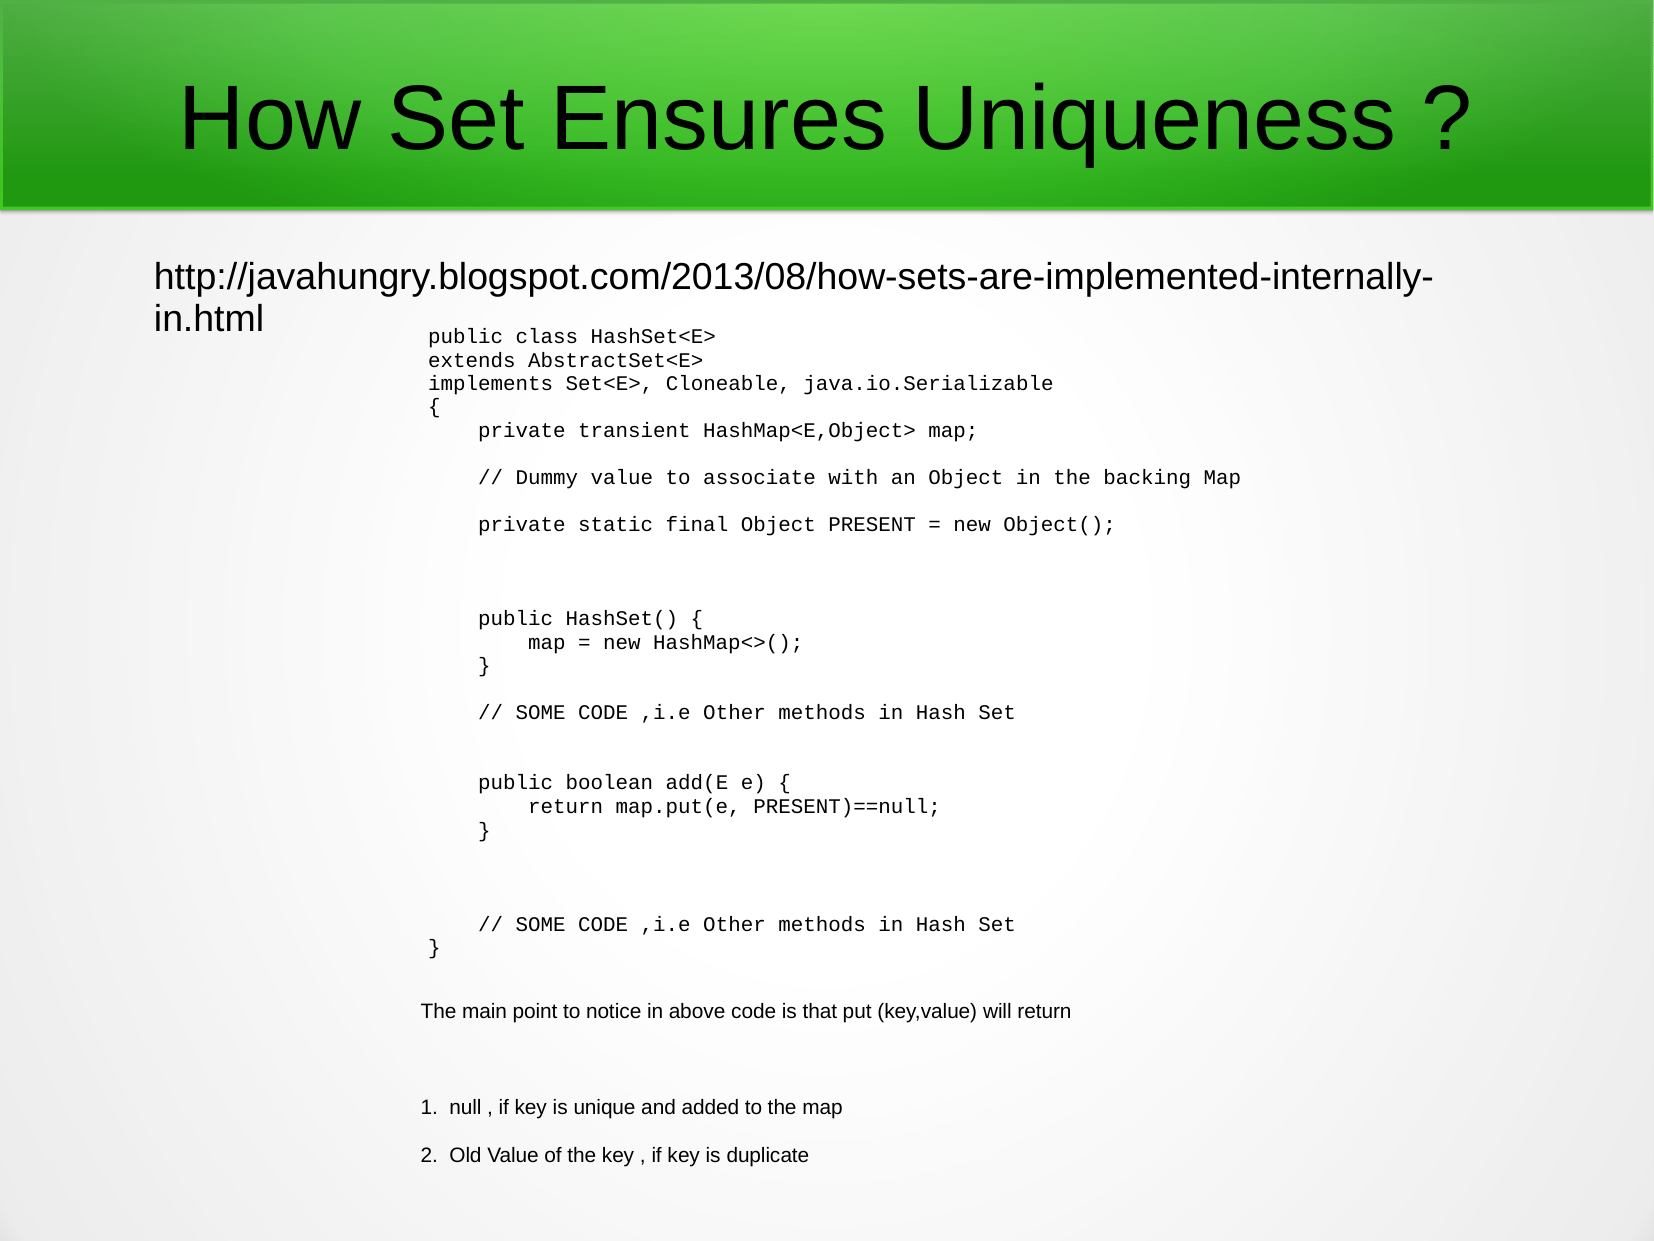

# How Set Ensures Uniqueness ?
http://javahungry.blogspot.com/2013/08/how-sets-are-implemented-internally-in.html
public class HashSet<E>
extends AbstractSet<E>
implements Set<E>, Cloneable, java.io.Serializable
{
 private transient HashMap<E,Object> map;
 // Dummy value to associate with an Object in the backing Map
 private static final Object PRESENT = new Object();
 public HashSet() {
 map = new HashMap<>();
 }
 // SOME CODE ,i.e Other methods in Hash Set
 public boolean add(E e) {
 return map.put(e, PRESENT)==null;
 }
 // SOME CODE ,i.e Other methods in Hash Set
}
The main point to notice in above code is that put (key,value) will return
1.  null , if key is unique and added to the map
2.  Old Value of the key , if key is duplicate